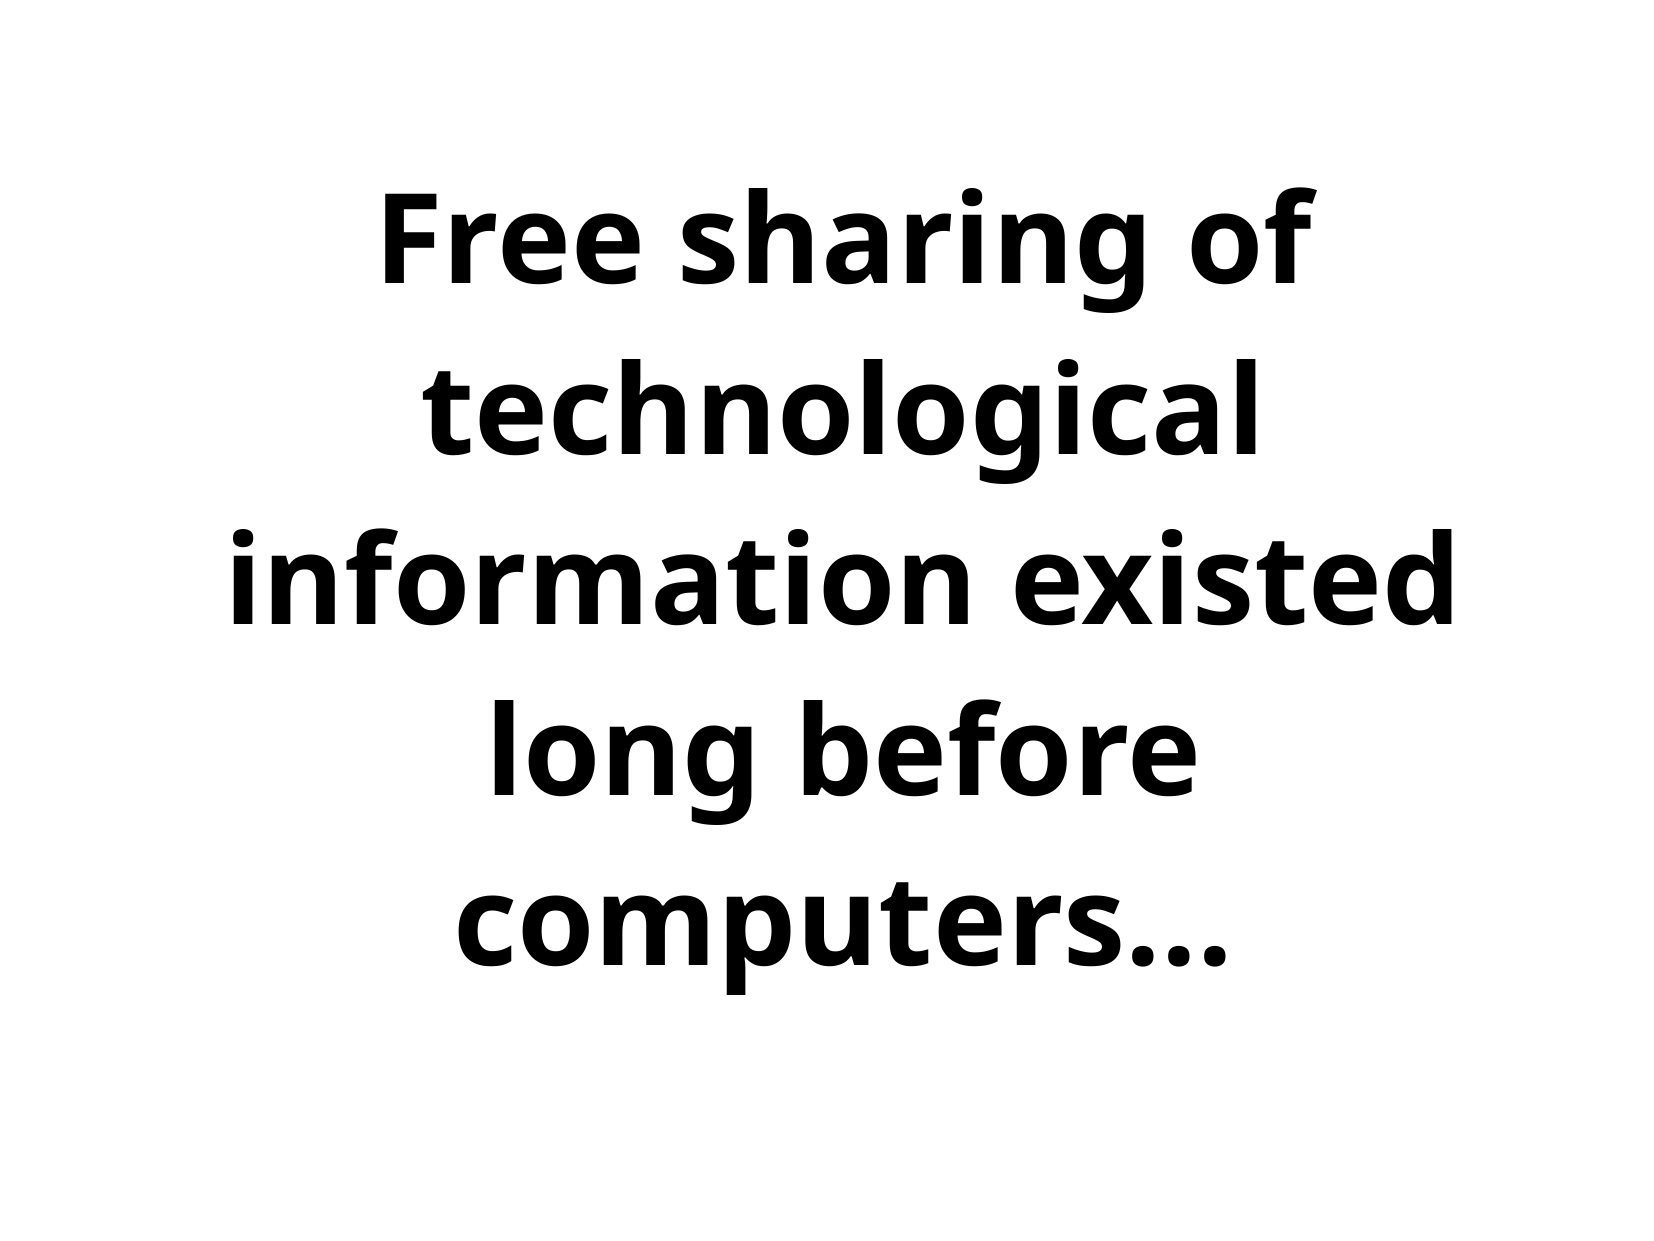

# Free sharing of technological information existed long before computers...